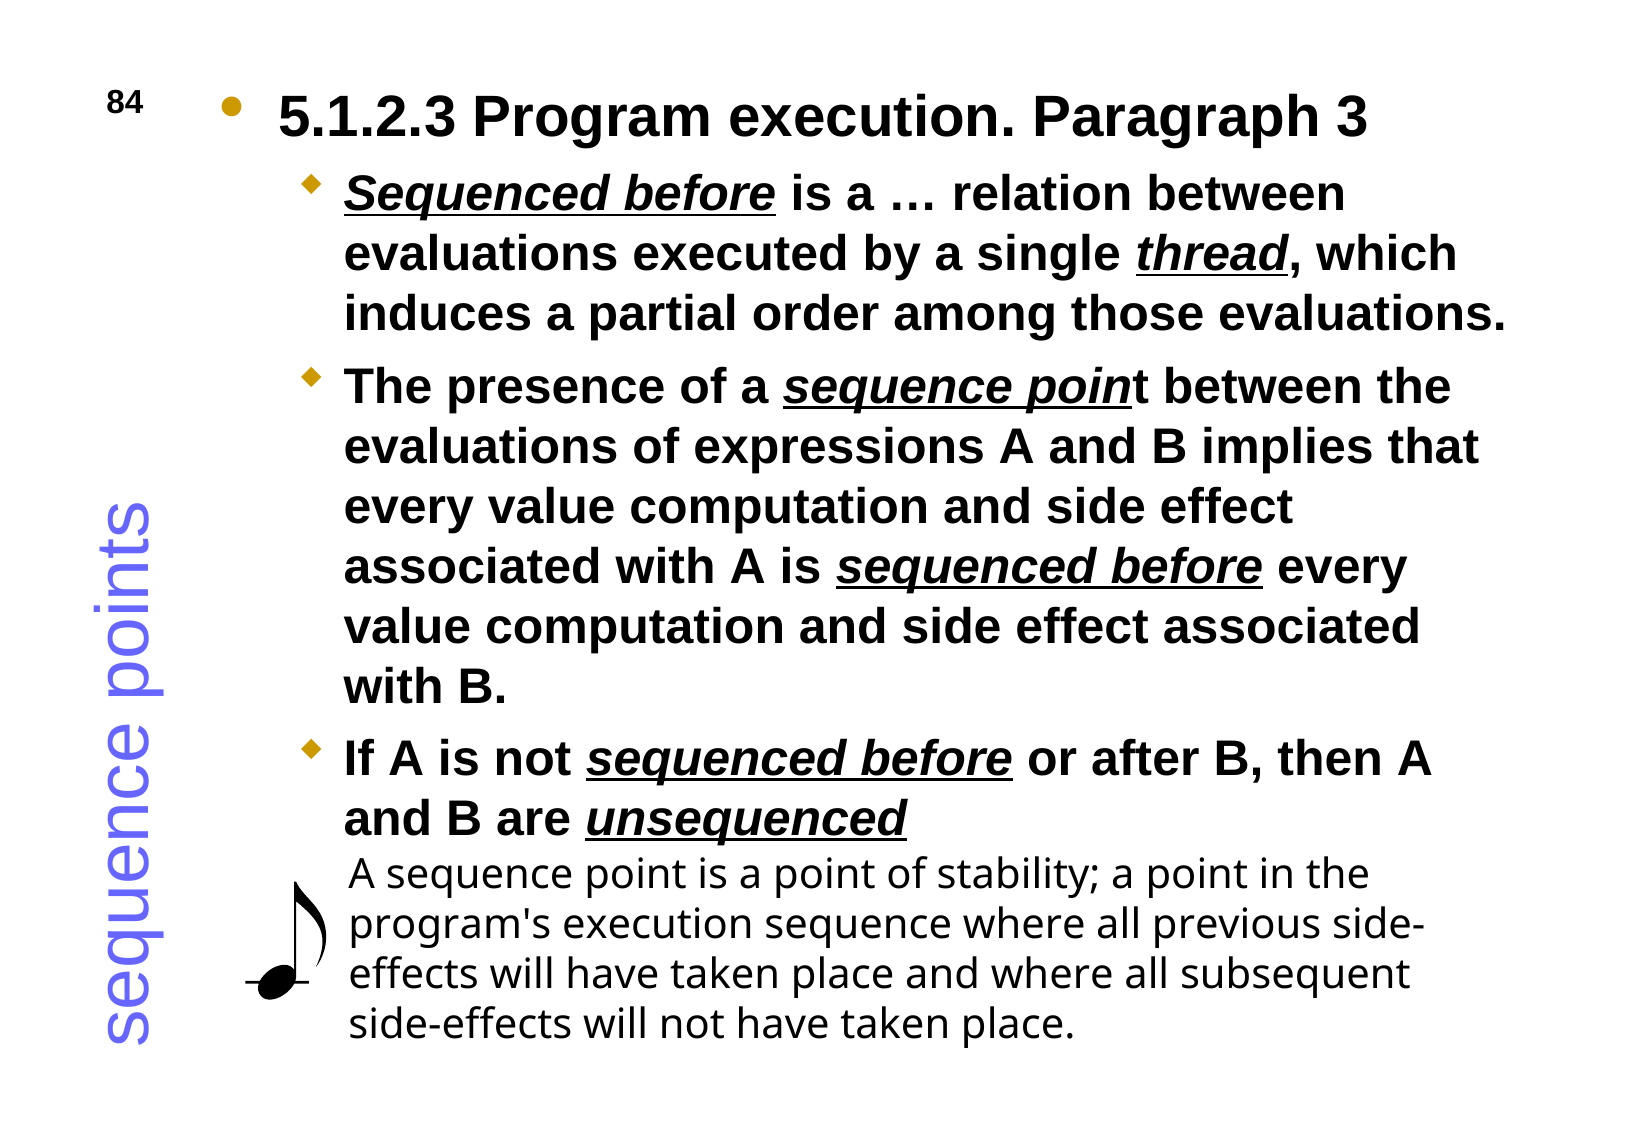

84
5.1.2.3 Program execution. Paragraph 3
Sequenced before is a … relation between evaluations executed by a single thread, which induces a partial order among those evaluations.
The presence of a sequence point between the evaluations of expressions A and B implies that every value computation and side effect associated with A is sequenced before every value computation and side effect associated with B.
If A is not sequenced before or after B, then A and B are unsequenced
# sequence points
A sequence point is a point of stability; a point in the program's execution sequence where all previous side-effects will have taken place and where all subsequent side-effects will not have taken place.